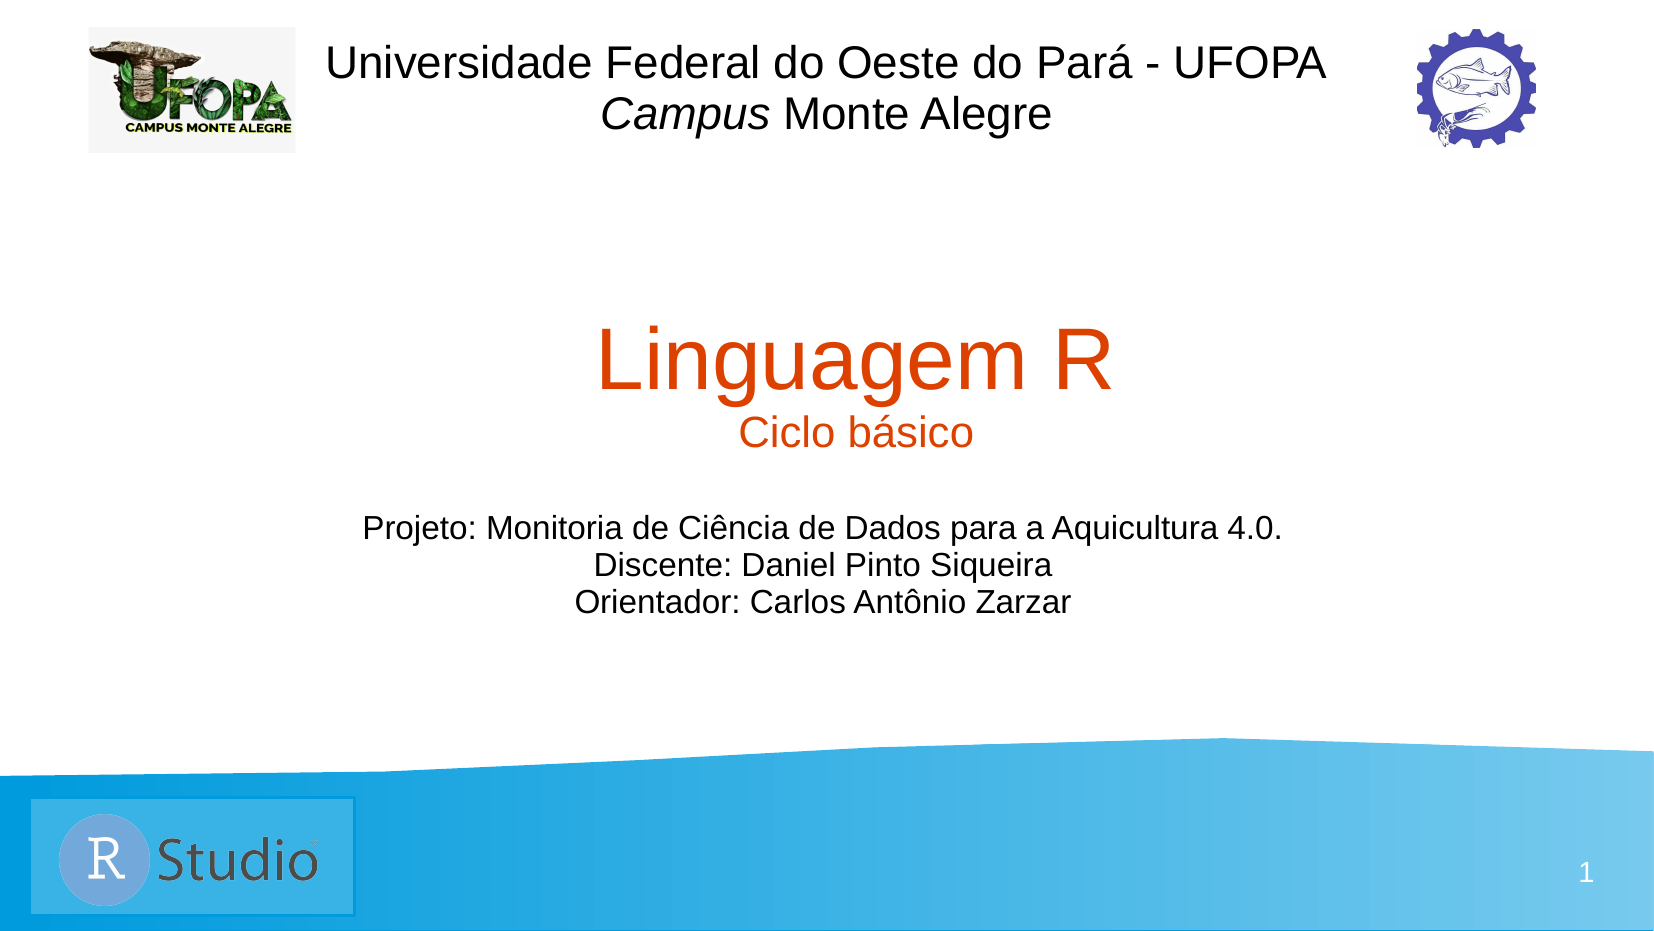

Universidade Federal do Oeste do Pará - UFOPA
Campus Monte Alegre
# Linguagem R Ciclo básico
Projeto: Monitoria de Ciência de Dados para a Aquicultura 4.0.
Discente: Daniel Pinto Siqueira
Orientador: Carlos Antônio Zarzar